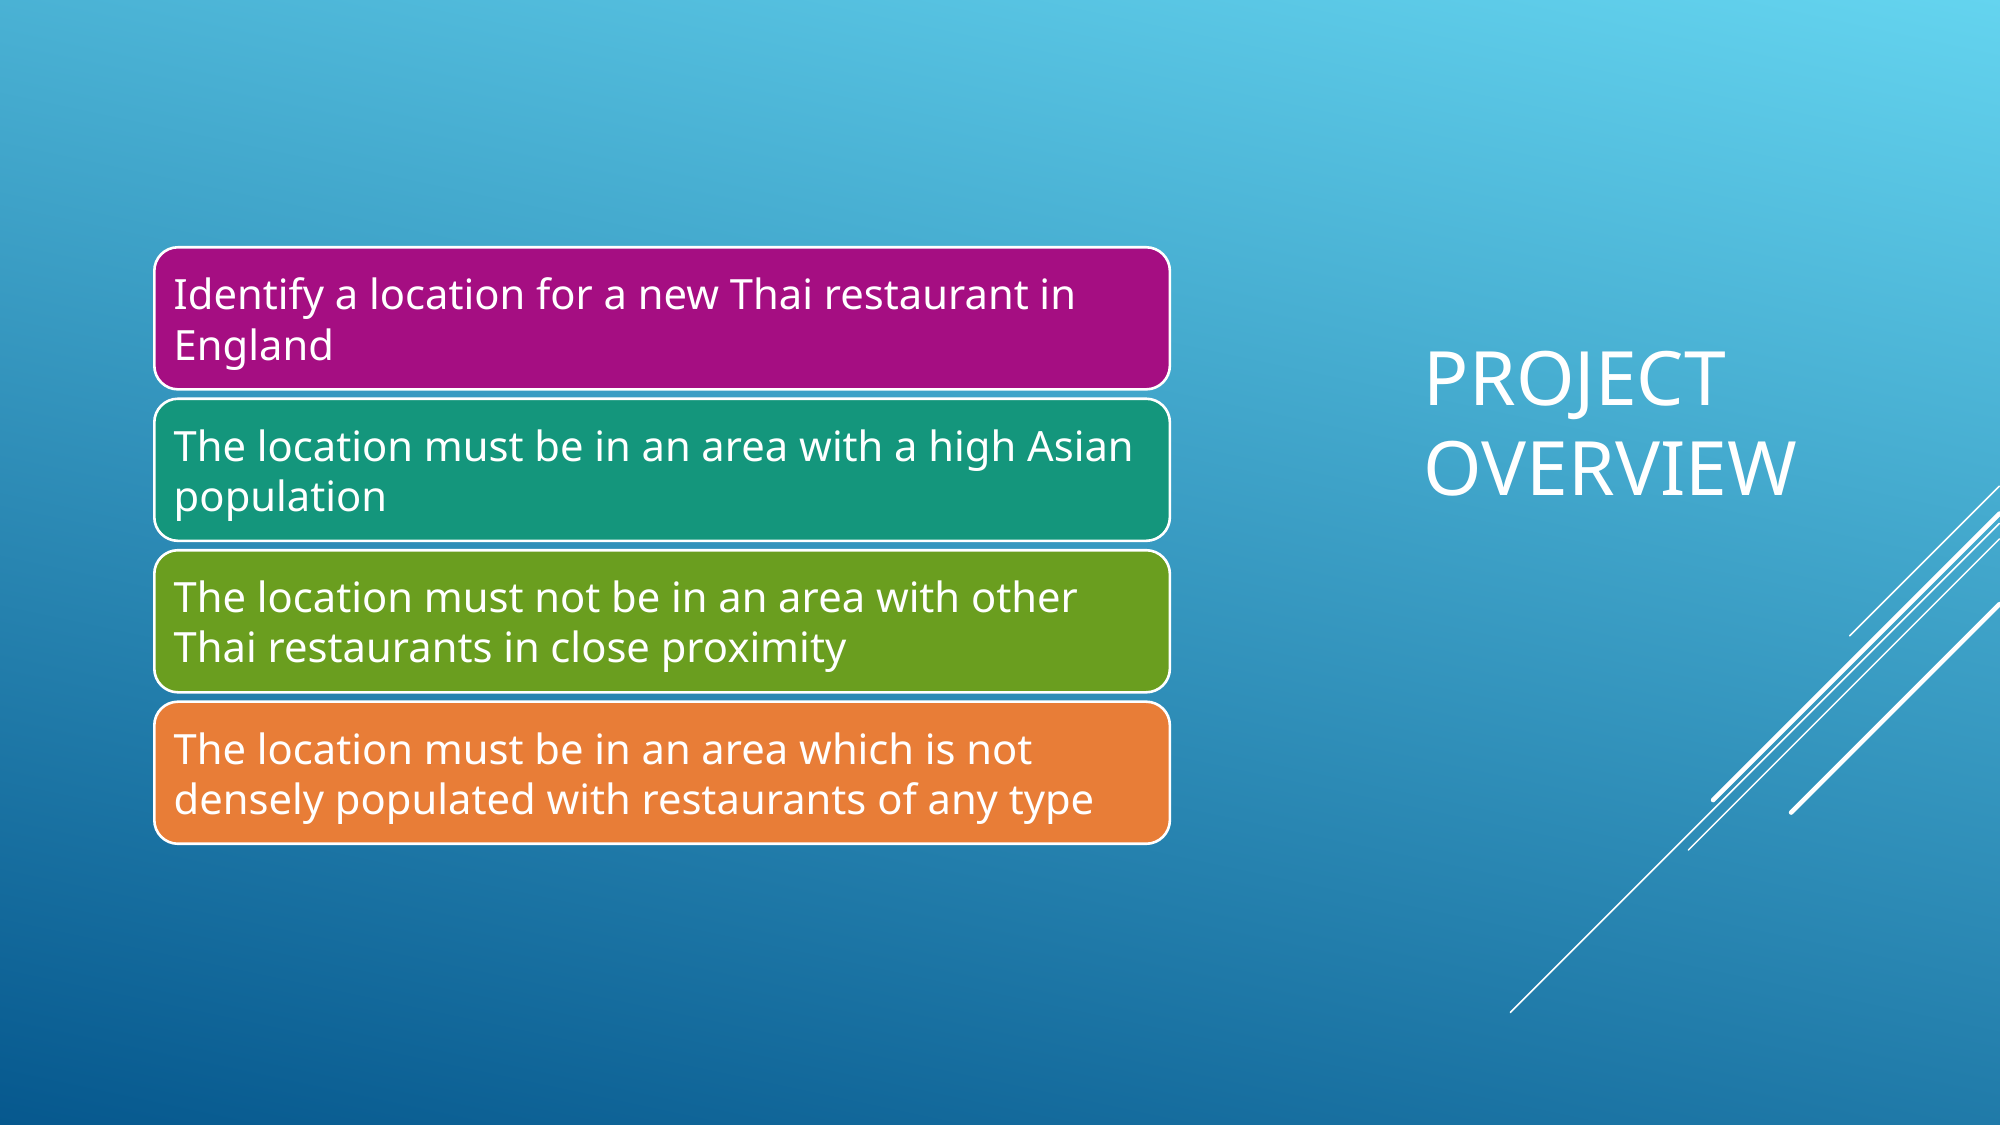

# Project Overview
Identify a location for a new Thai restaurant in England
The location must be in an area with a high Asian population
The location must not be in an area with other Thai restaurants in close proximity
The location must be in an area which is not densely populated with restaurants of any type